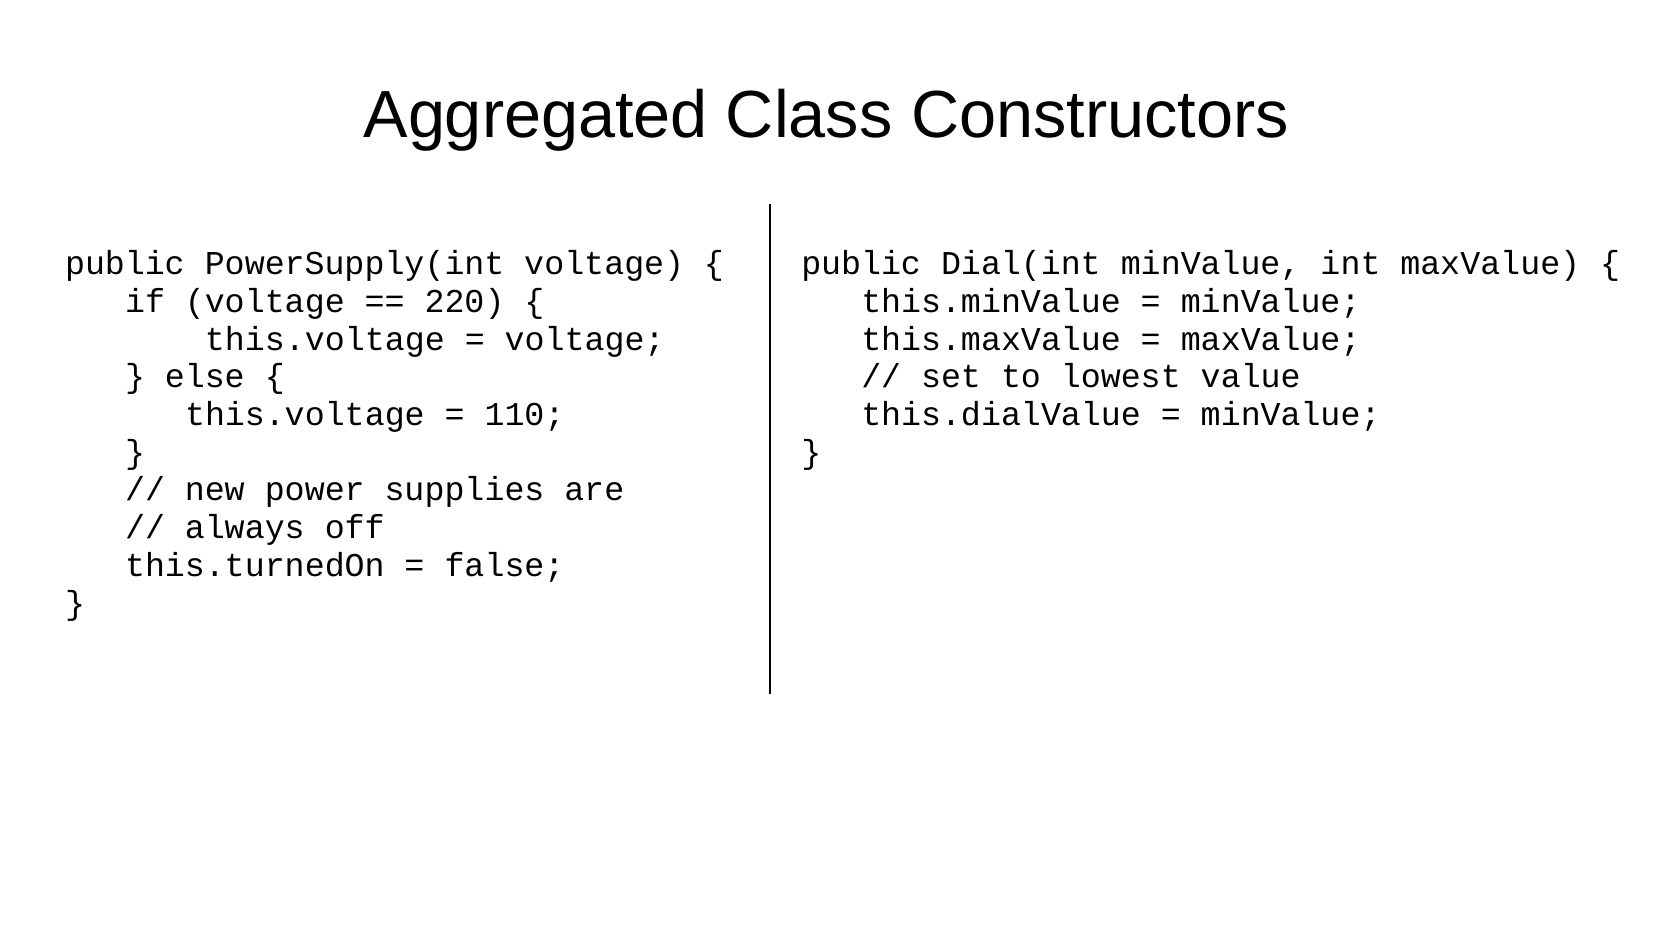

# Aggregated Class Constructors
public PowerSupply(int voltage) {
 if (voltage == 220) {
 this.voltage = voltage;
 } else {
 this.voltage = 110;
 }
 // new power supplies are
 // always off
 this.turnedOn = false;
}
public Dial(int minValue, int maxValue) {
 this.minValue = minValue;
 this.maxValue = maxValue;
 // set to lowest value
 this.dialValue = minValue;
}